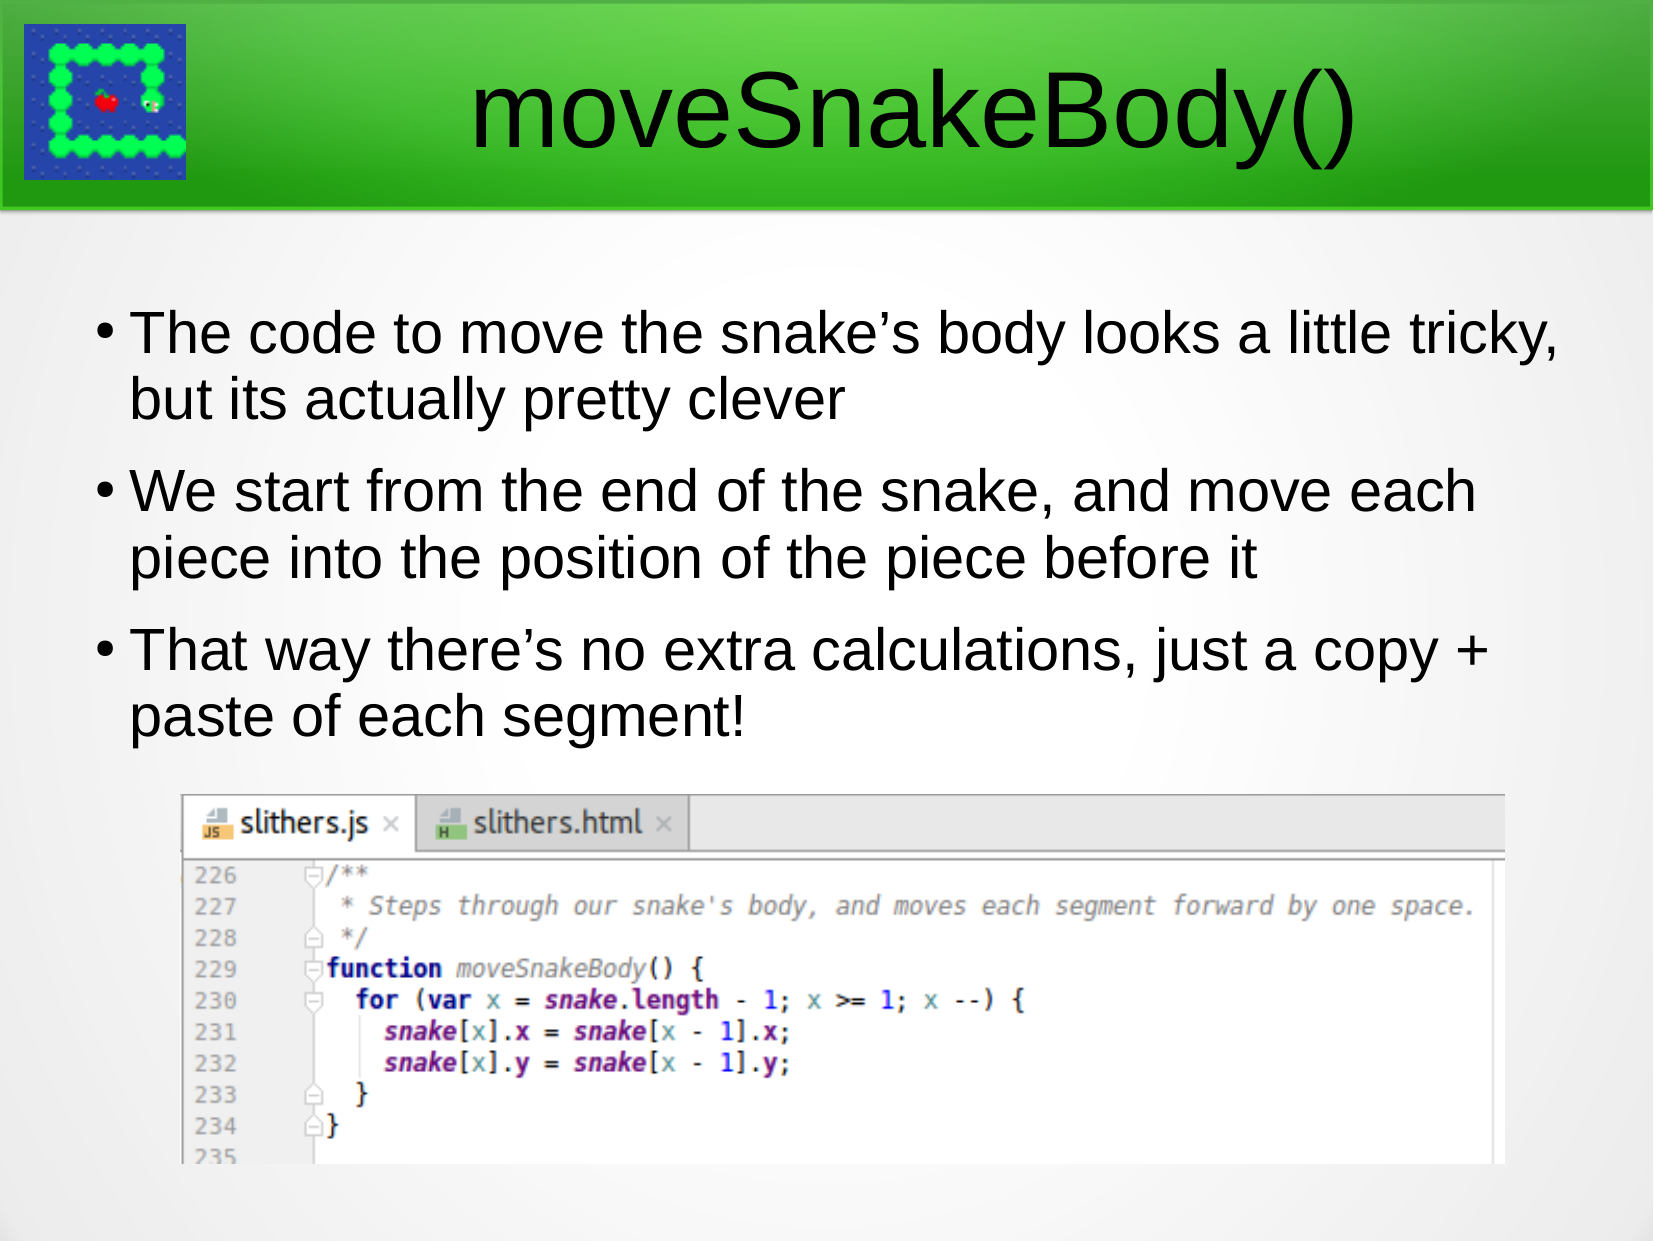

# moveSnakeBody()
The code to move the snake’s body looks a little tricky, but its actually pretty clever
We start from the end of the snake, and move each piece into the position of the piece before it
That way there’s no extra calculations, just a copy + paste of each segment!